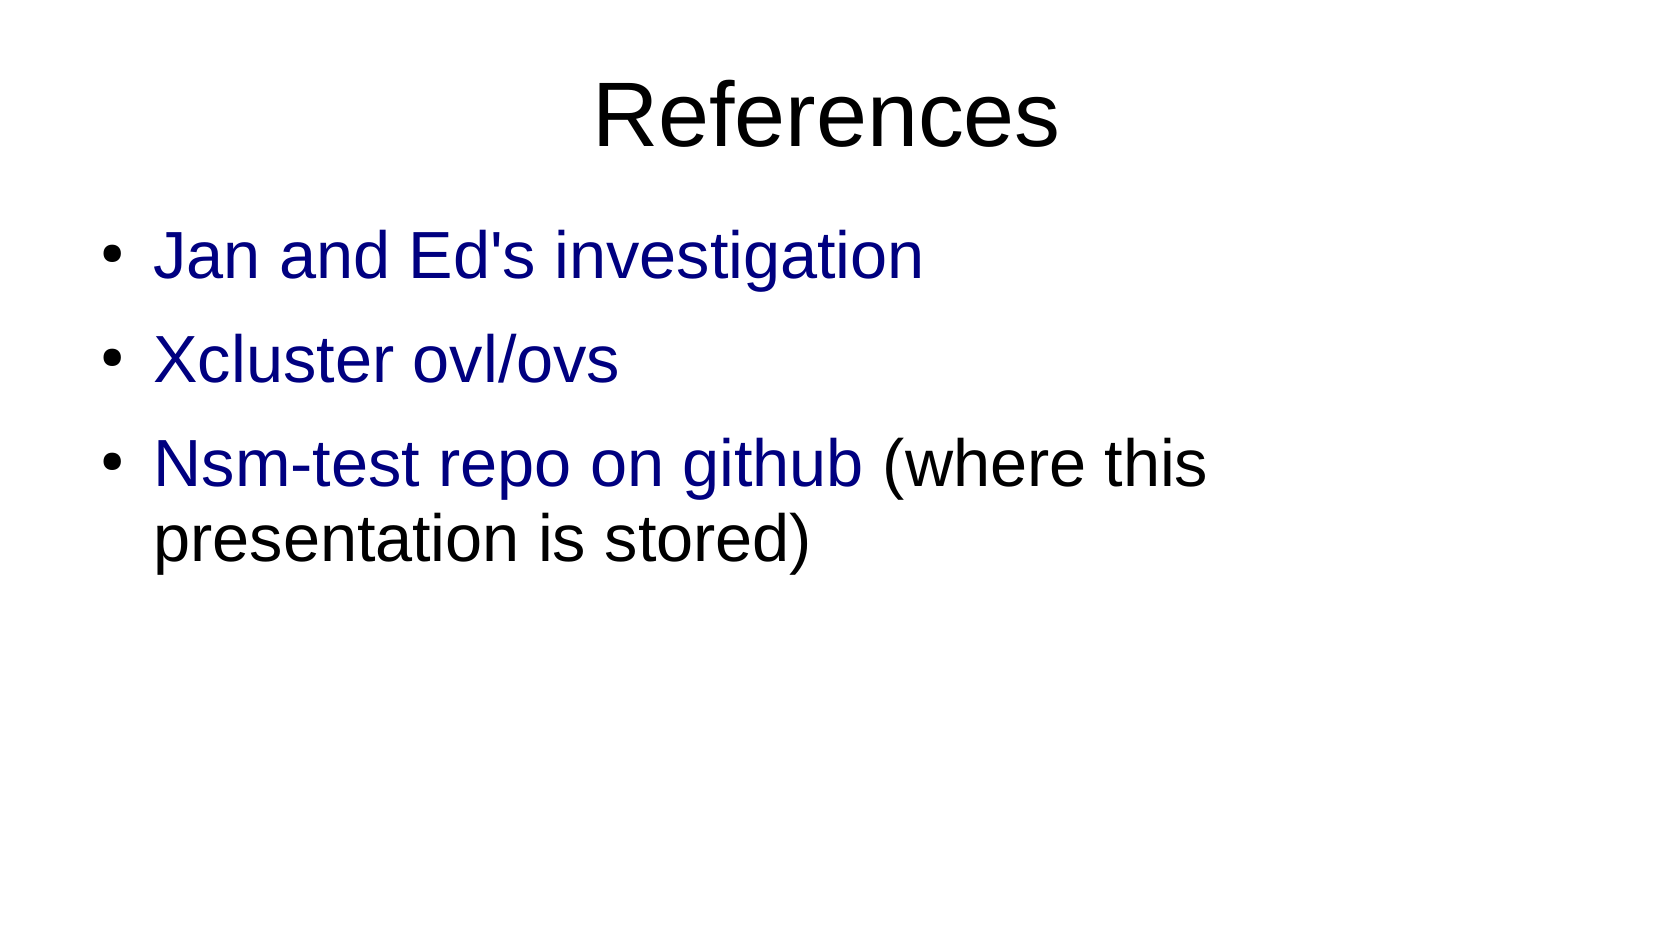

# References
Jan and Ed's investigation
Xcluster ovl/ovs
Nsm-test repo on github (where this presentation is stored)